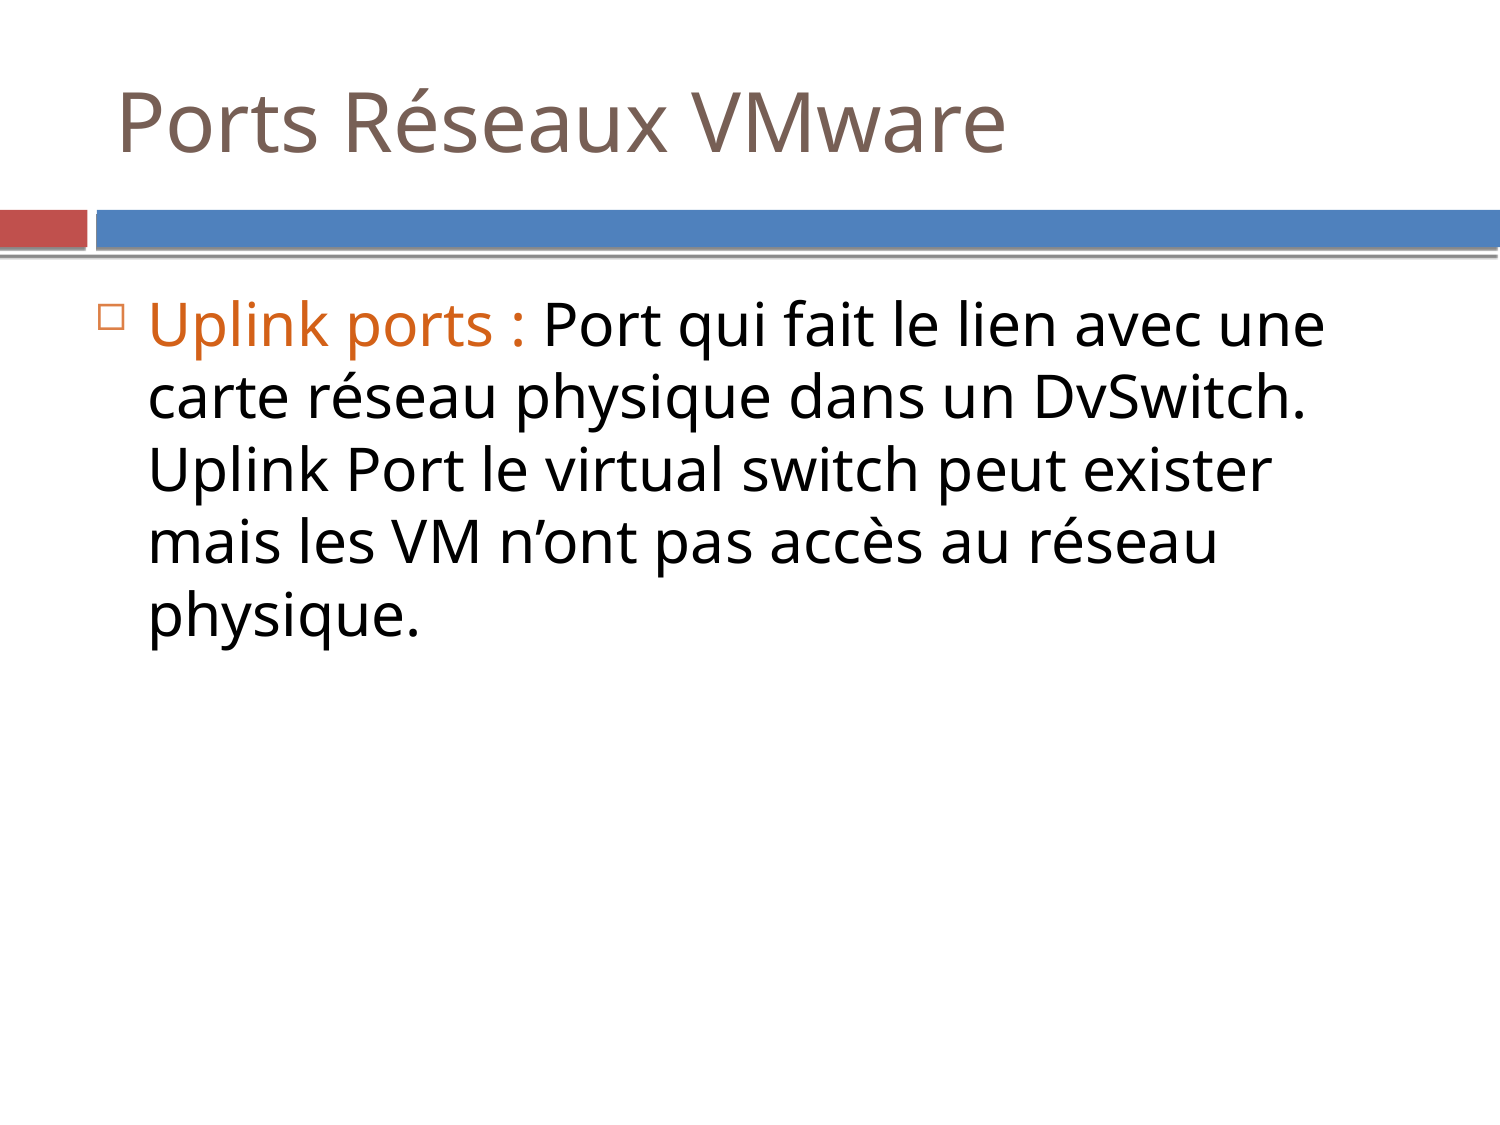

Ports Réseaux VMware
Uplink ports : Port qui fait le lien avec une carte réseau physique dans un DvSwitch. Uplink Port le virtual switch peut exister mais les VM n’ont pas accès au réseau physique.